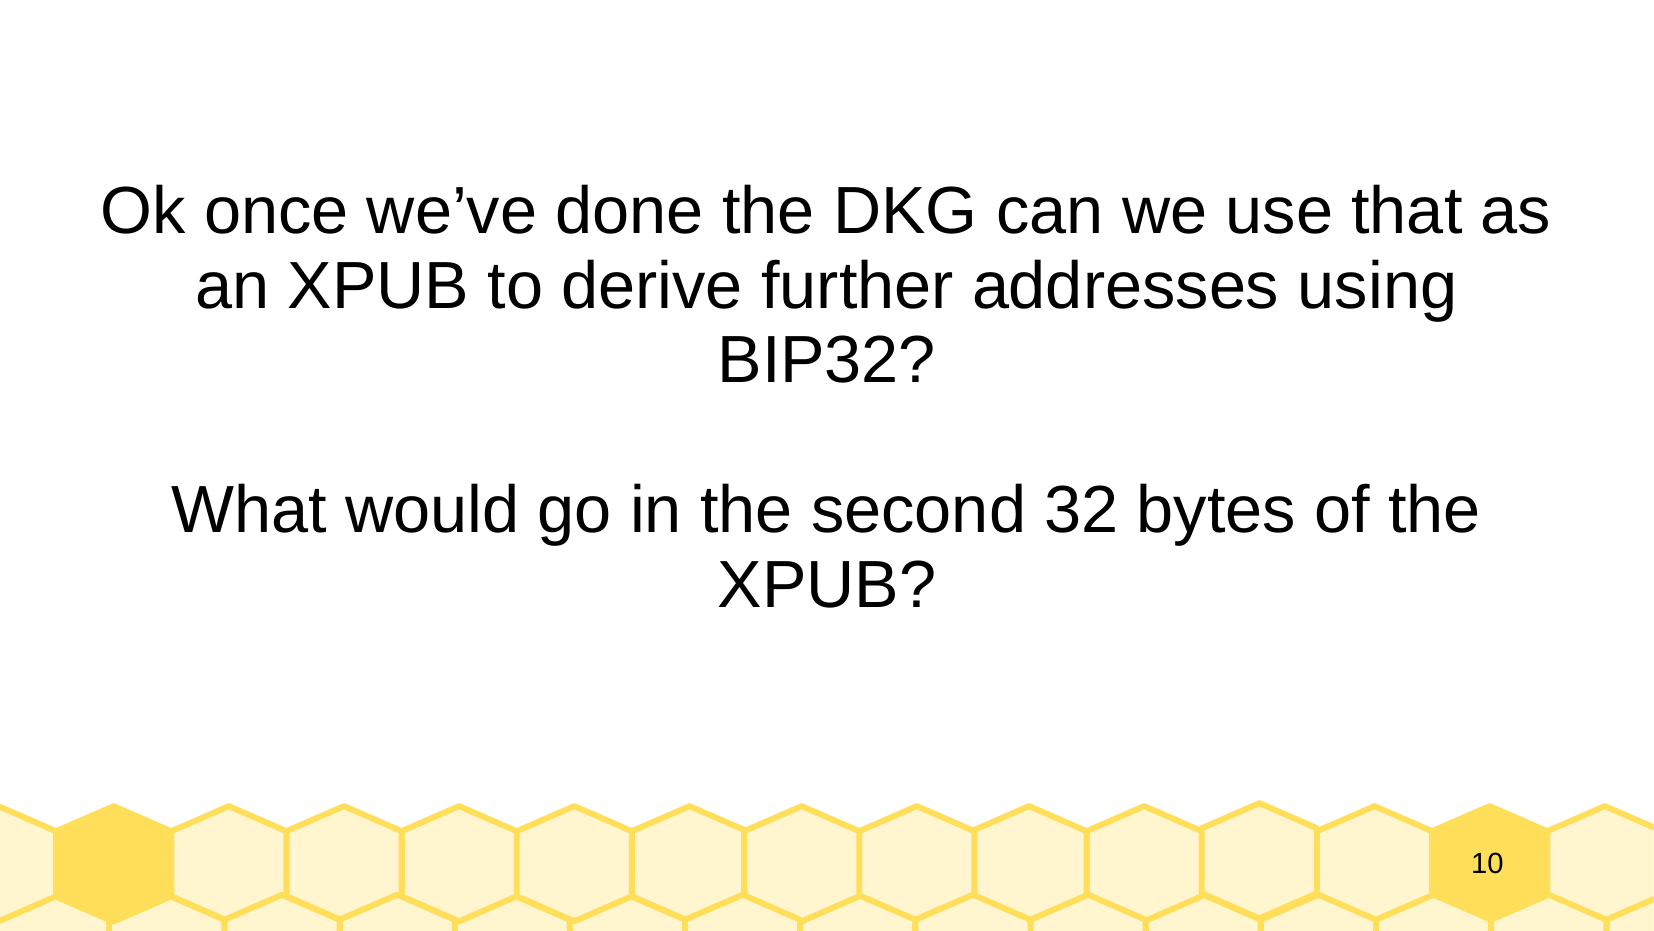

# Ok once we’ve done the DKG can we use that as an XPUB to derive further addresses using BIP32?
What would go in the second 32 bytes of the XPUB?